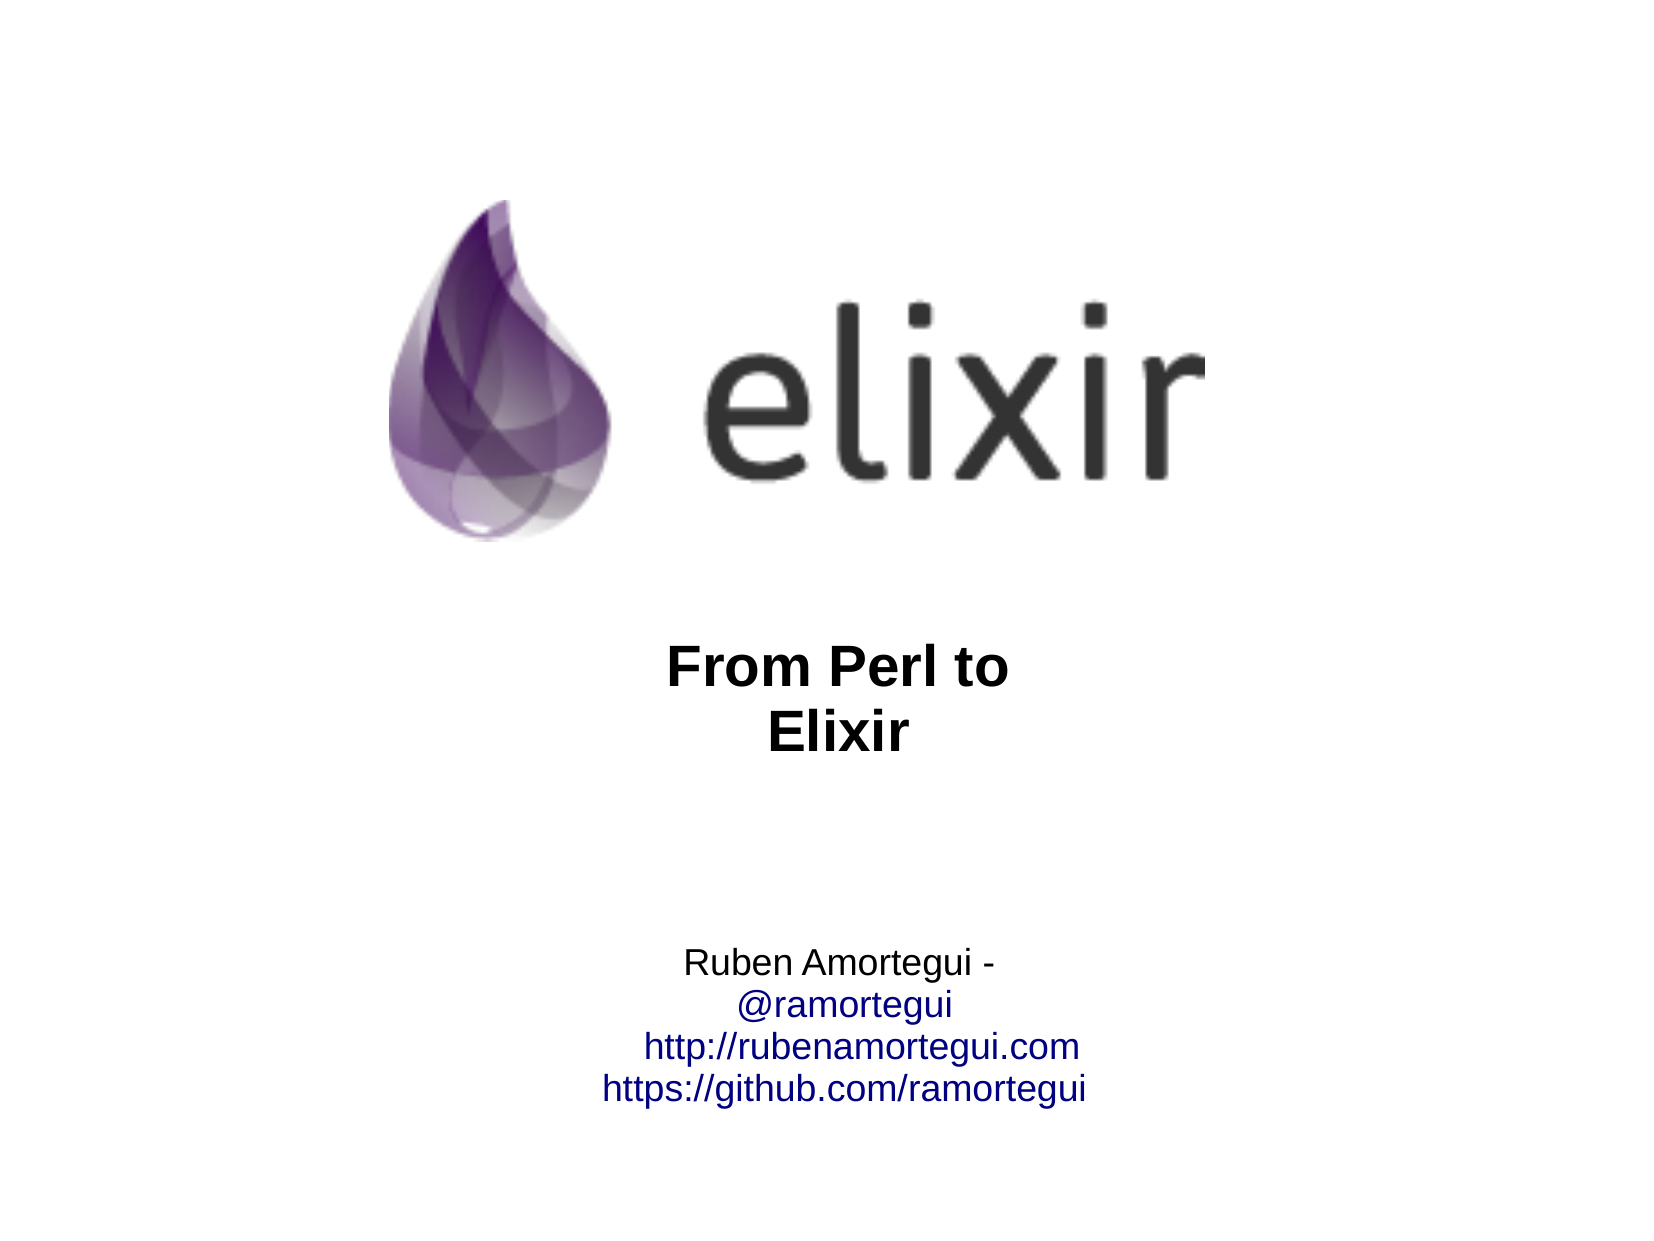

From Perl to Elixir
Ruben Amortegui -
@ramortegui
http://rubenamortegui.com
https://github.com/ramortegui